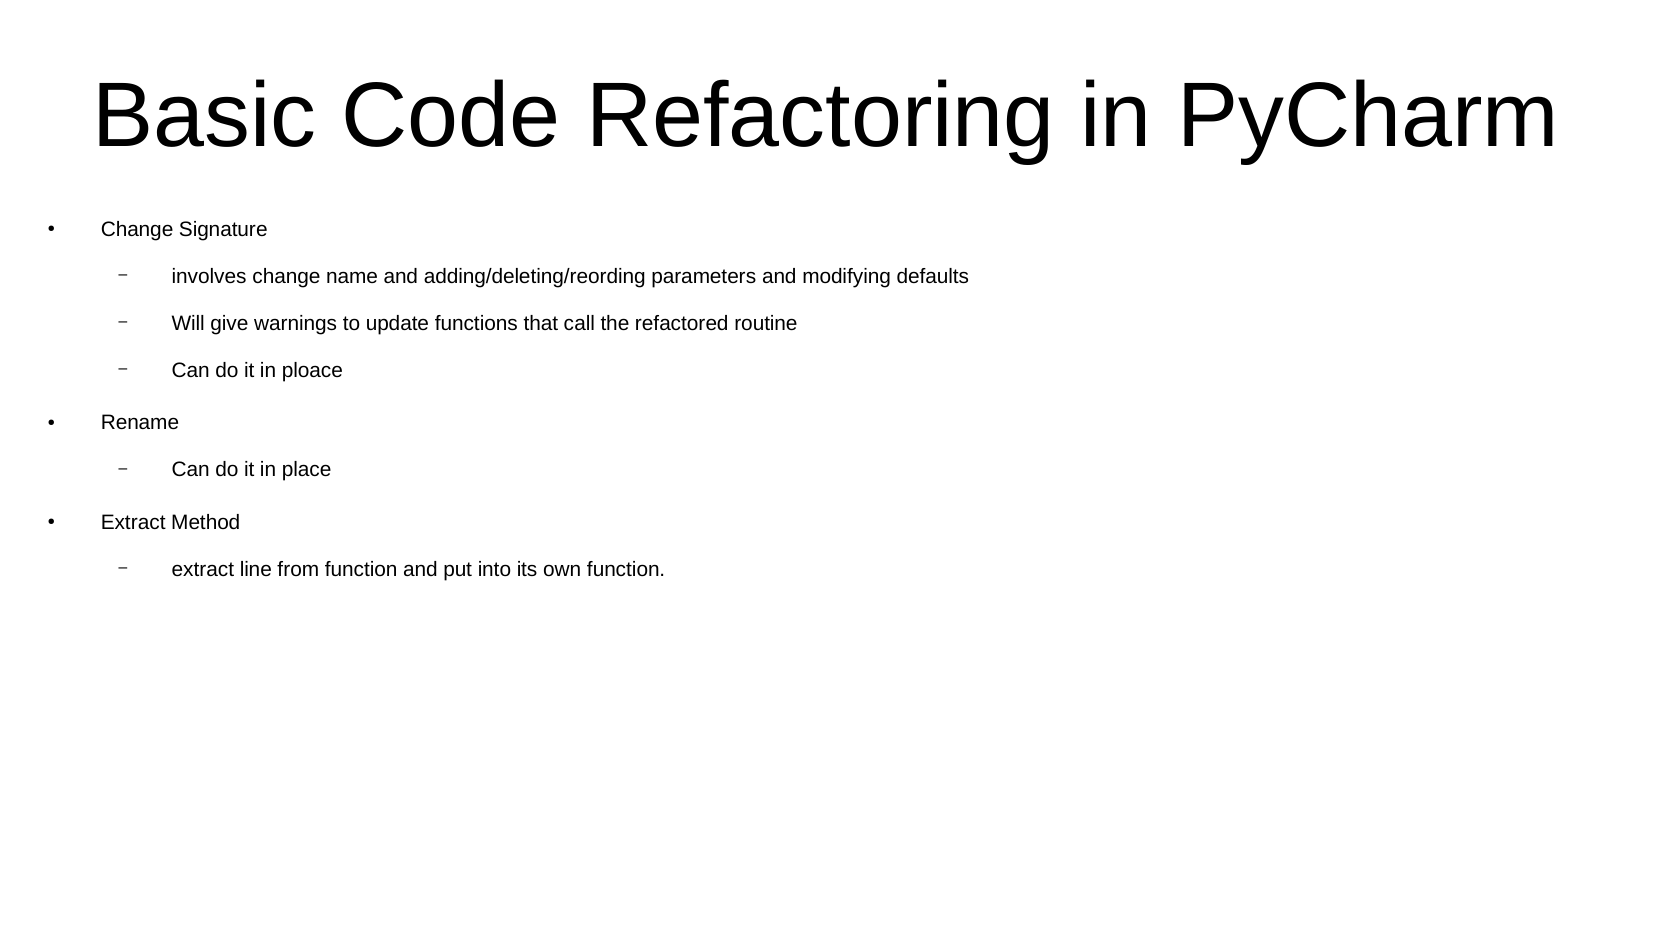

# Basic Code Refactoring in PyCharm
Change Signature
involves change name and adding/deleting/reording parameters and modifying defaults
Will give warnings to update functions that call the refactored routine
Can do it in ploace
Rename
Can do it in place
Extract Method
extract line from function and put into its own function.